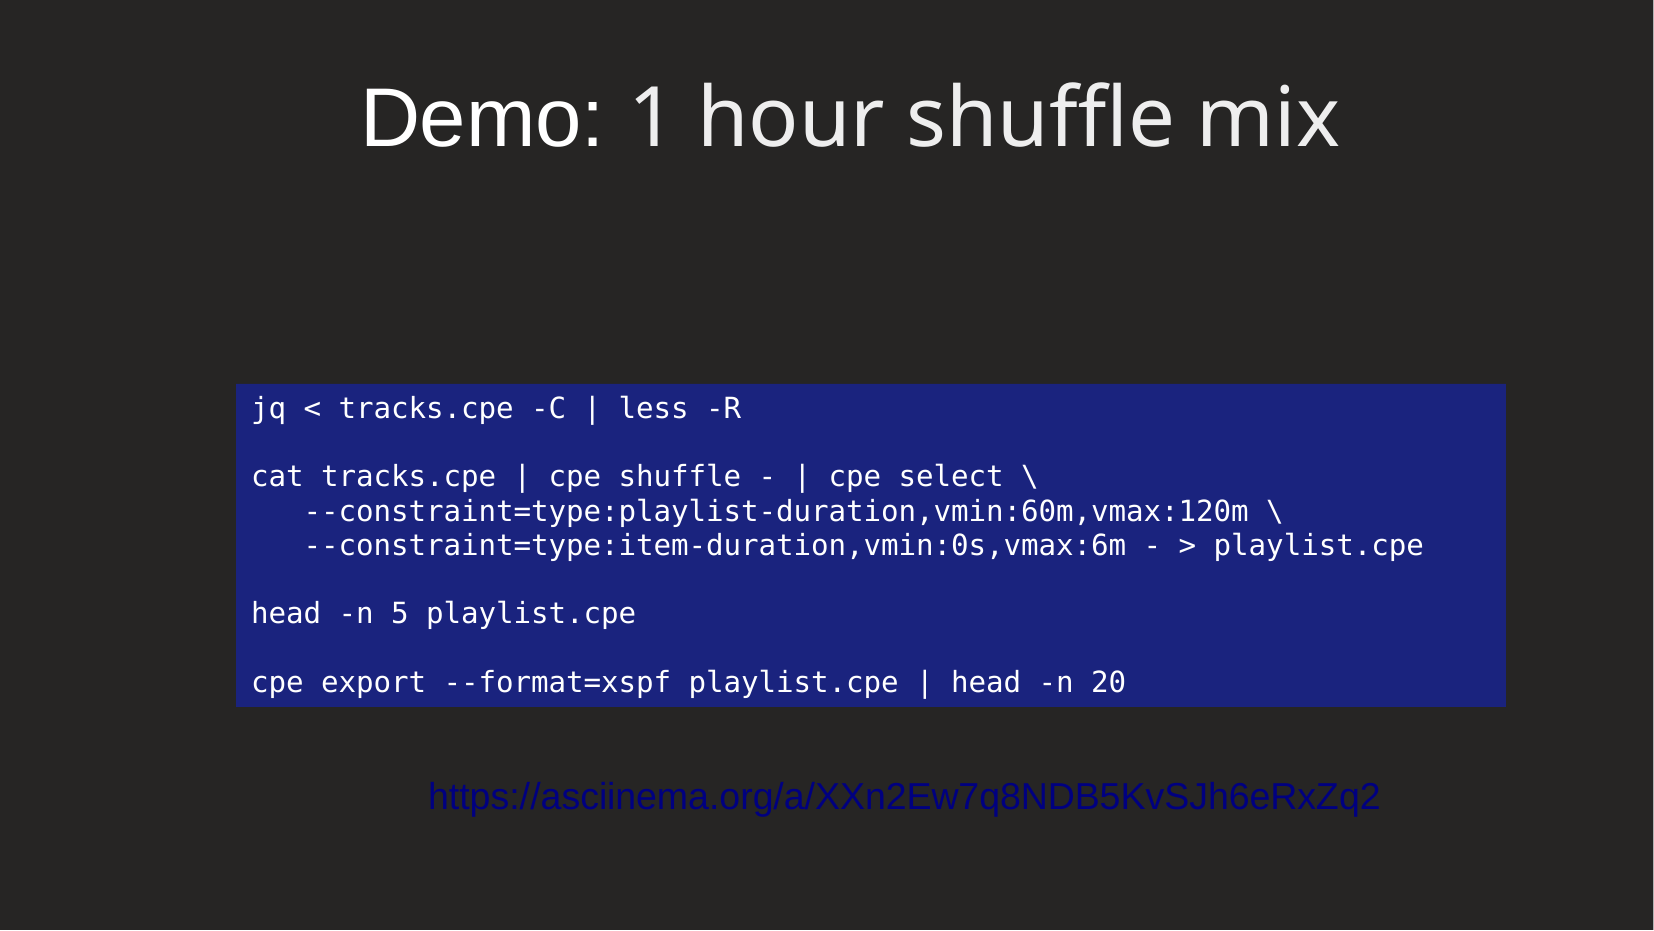

# Demo: 1 hour shuffle mix
jq < tracks.cpe -C | less -R
cat tracks.cpe | cpe shuffle - | cpe select \
 --constraint=type:playlist-duration,vmin:60m,vmax:120m \
 --constraint=type:item-duration,vmin:0s,vmax:6m - > playlist.cpe
head -n 5 playlist.cpe
cpe export --format=xspf playlist.cpe | head -n 20
https://asciinema.org/a/XXn2Ew7q8NDB5KvSJh6eRxZq2